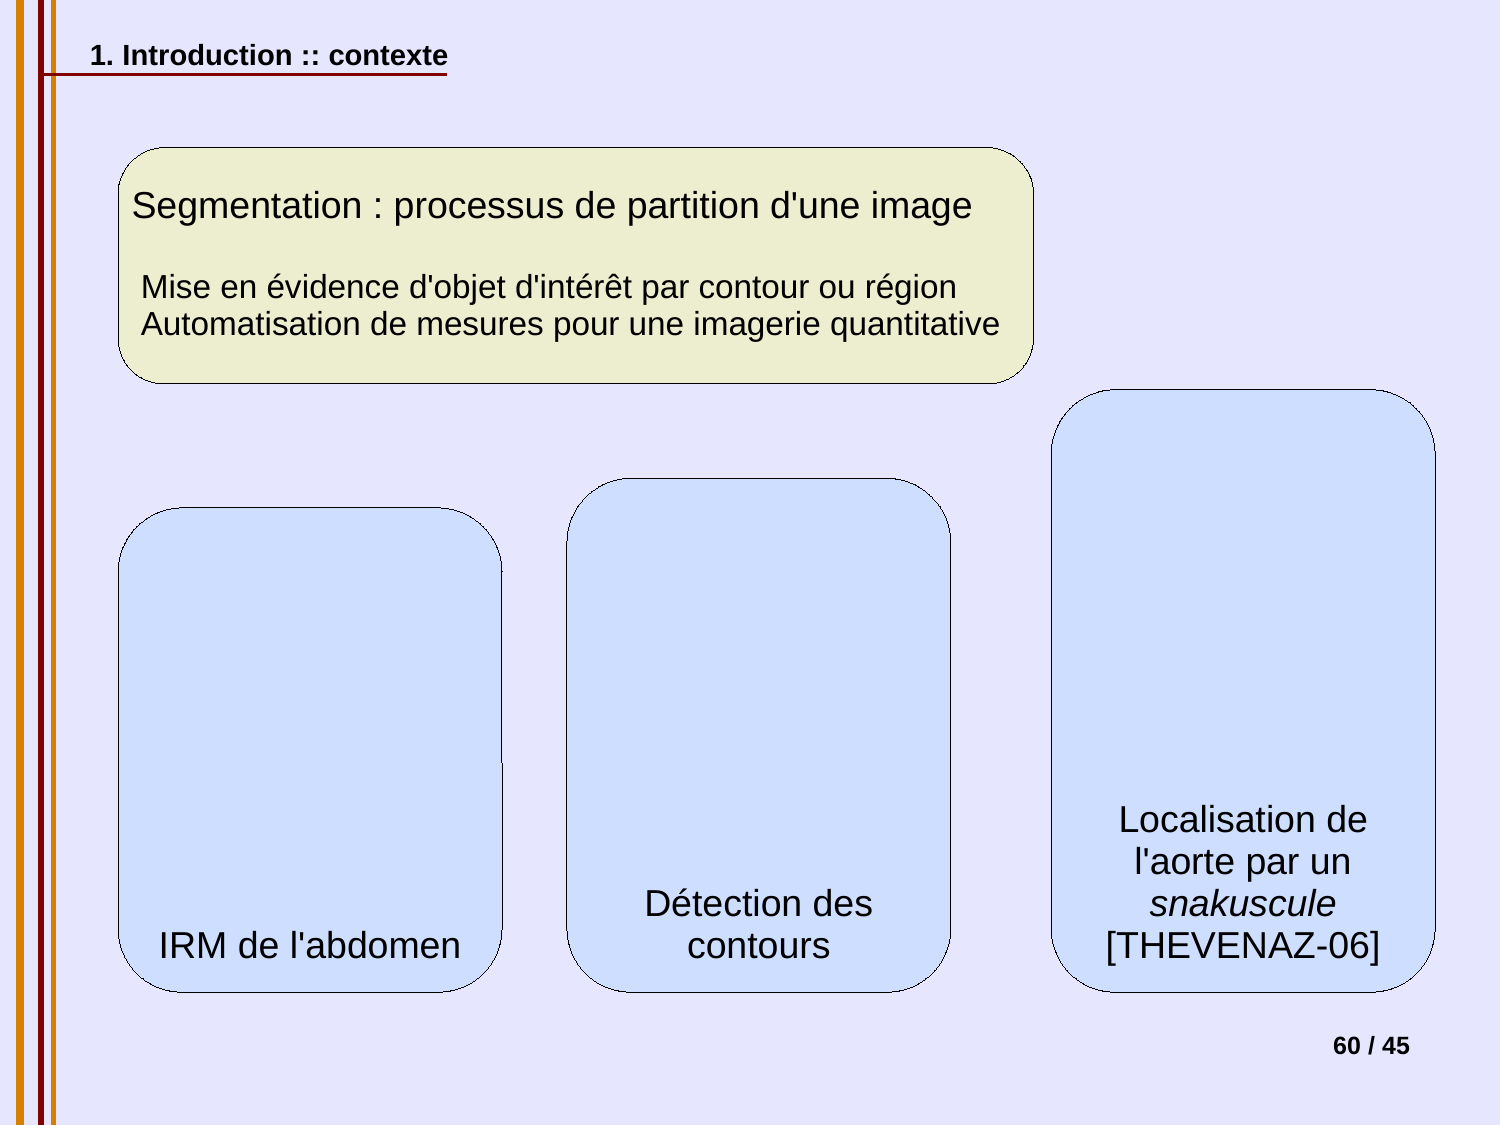

# 1. Introduction :: contexte
Segmentation : processus de partition d'une image
 Mise en évidence d'objet d'intérêt par contour ou région
 Automatisation de mesures pour une imagerie quantitative
Localisation de l'aorte par un snakuscule [THEVENAZ-06]
Détection des contours
IRM de l'abdomen
60